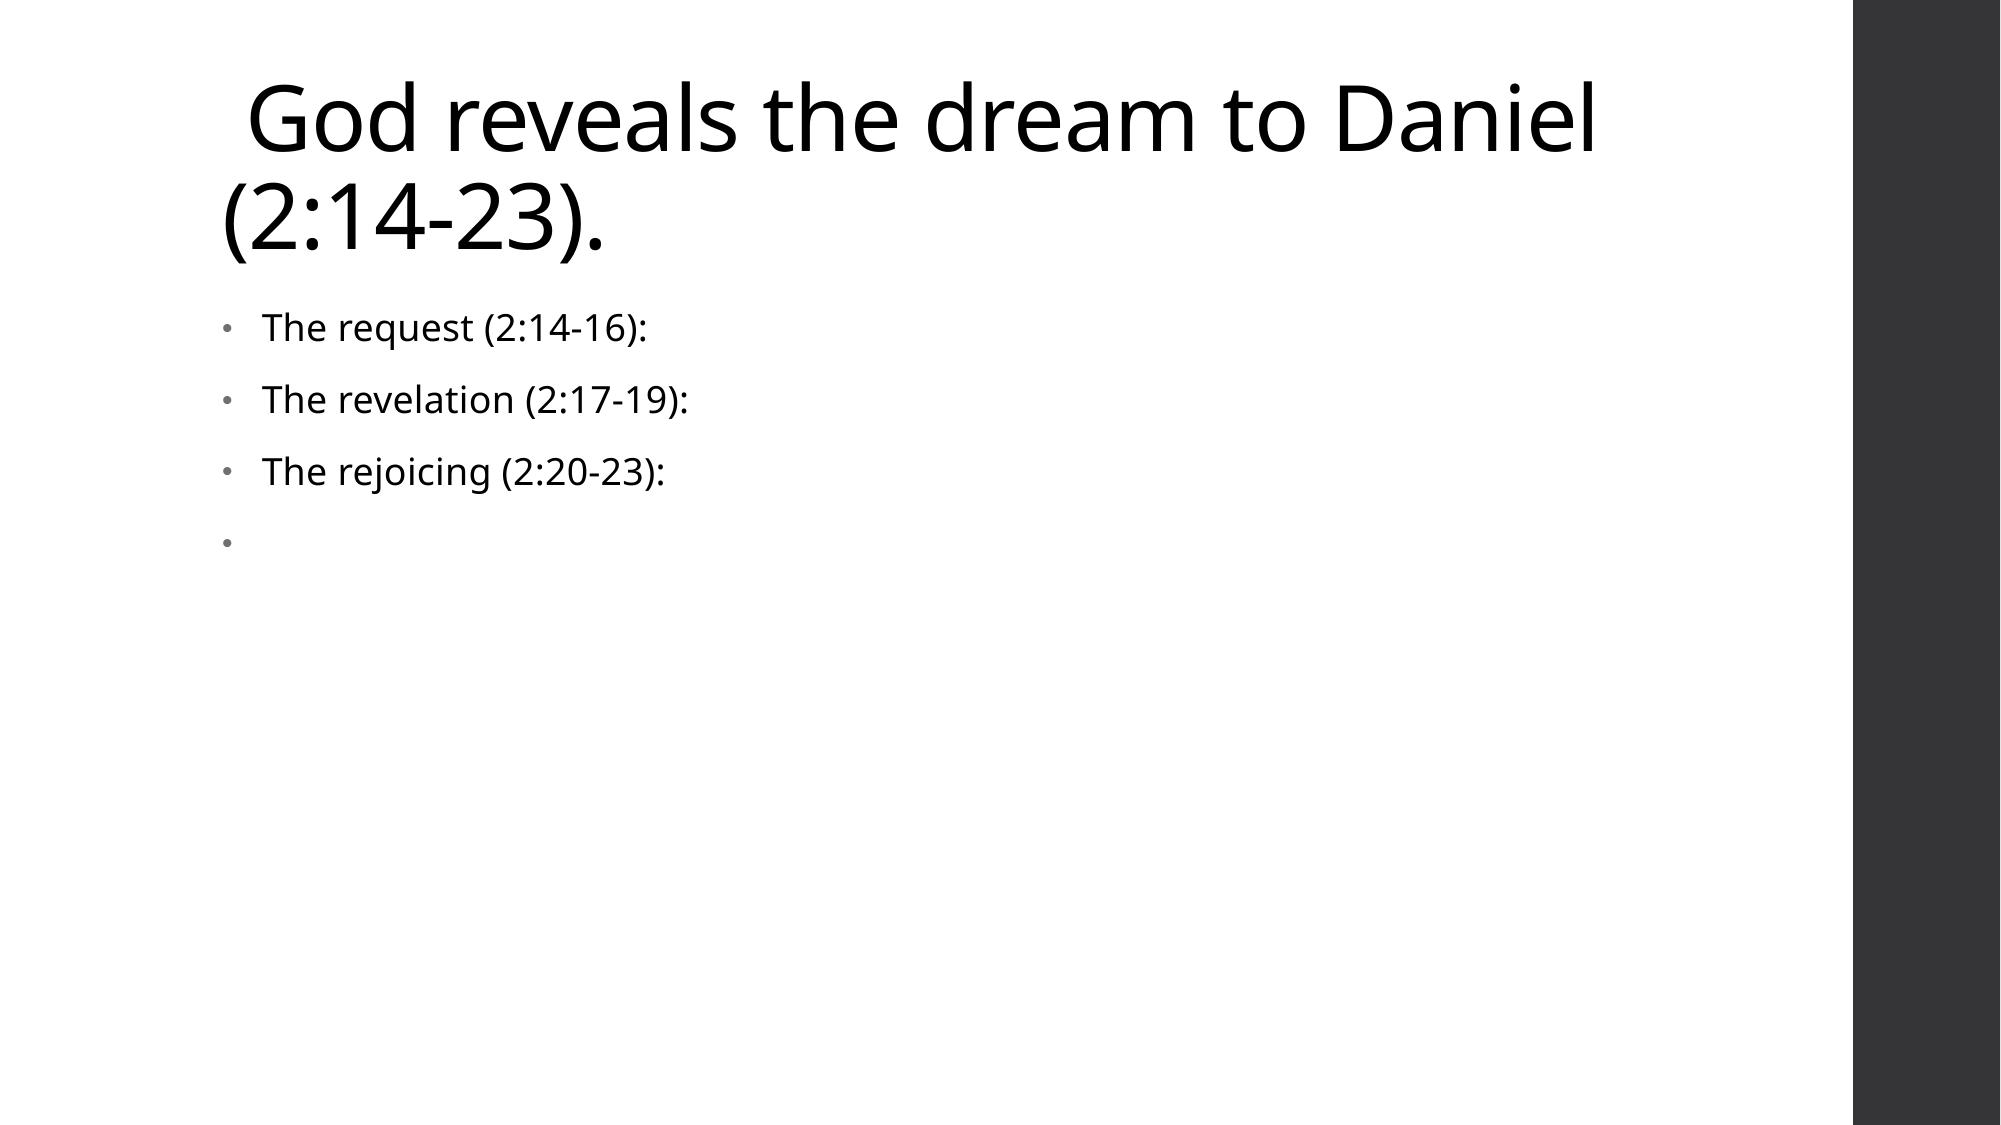

# God reveals the dream to Daniel (2:14-23).
 The request (2:14-16):
 The revelation (2:17-19):
 The rejoicing (2:20-23):